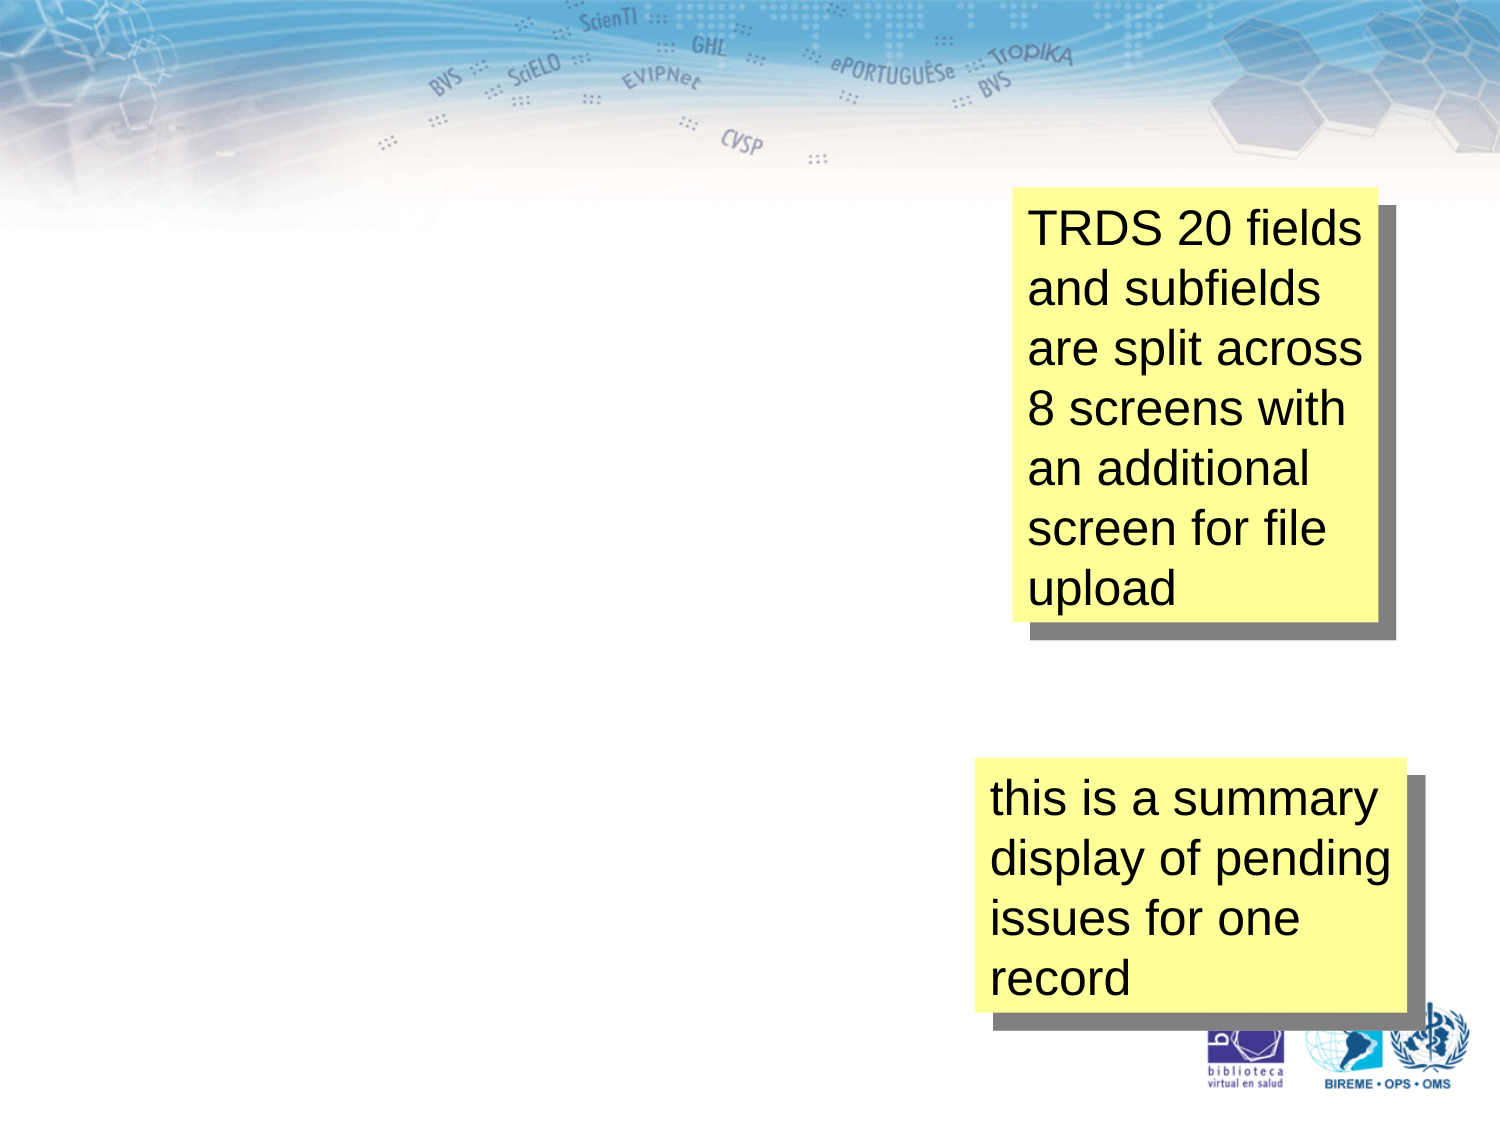

#
TRDS 20 fields
and subfields
are split across
8 screens with
an additional
screen for file
upload
this is a summary
display of pending
issues for one
record